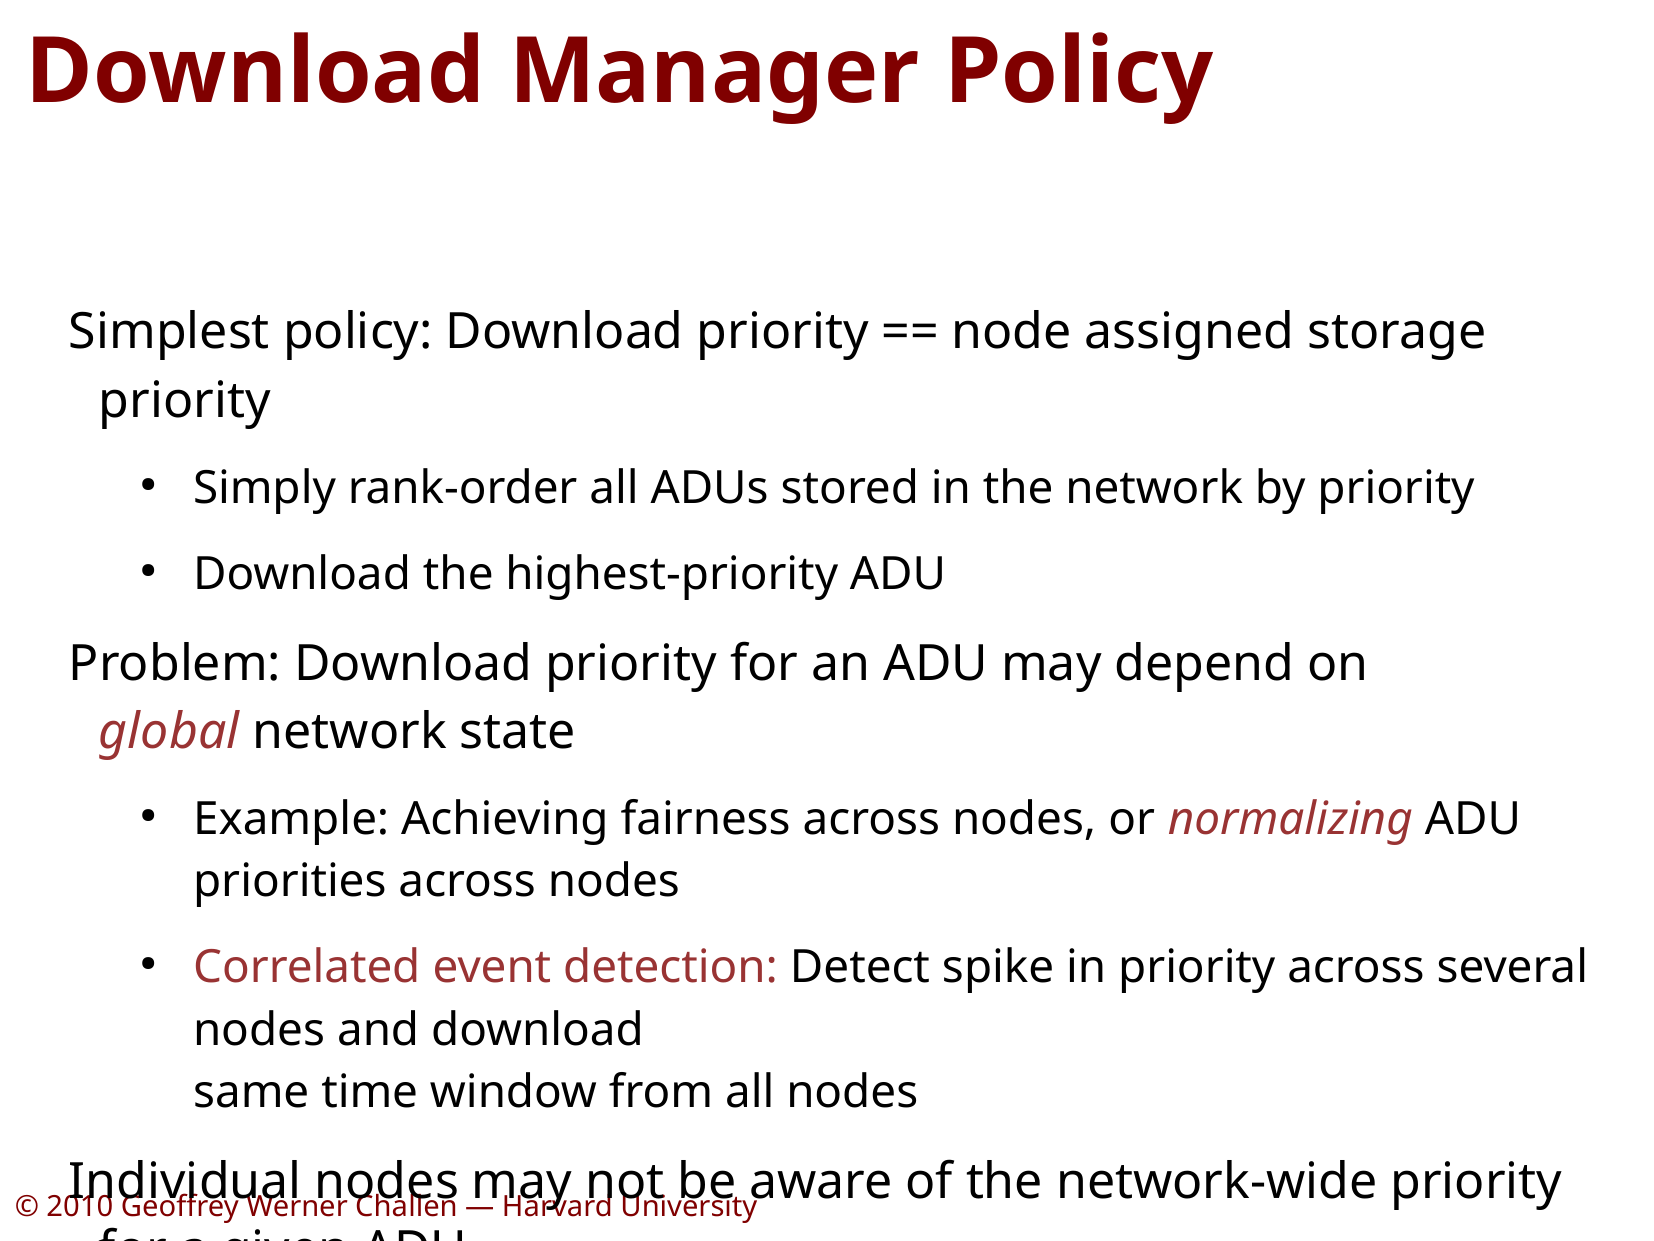

# Download Manager Policy
Simplest policy: Download priority == node assigned storage priority
Simply rank-order all ADUs stored in the network by priority
Download the highest-priority ADU
Problem: Download priority for an ADU may depend on
global network state
Example: Achieving fairness across nodes, or normalizing ADU priorities across nodes
Correlated event detection: Detect spike in priority across several nodes and download
same time window from all nodes
Individual nodes may not be aware of the network-wide priority
for a given ADU
Want to allow application to modify the “raw” ADU priorities to
implement a wide range of download policies.